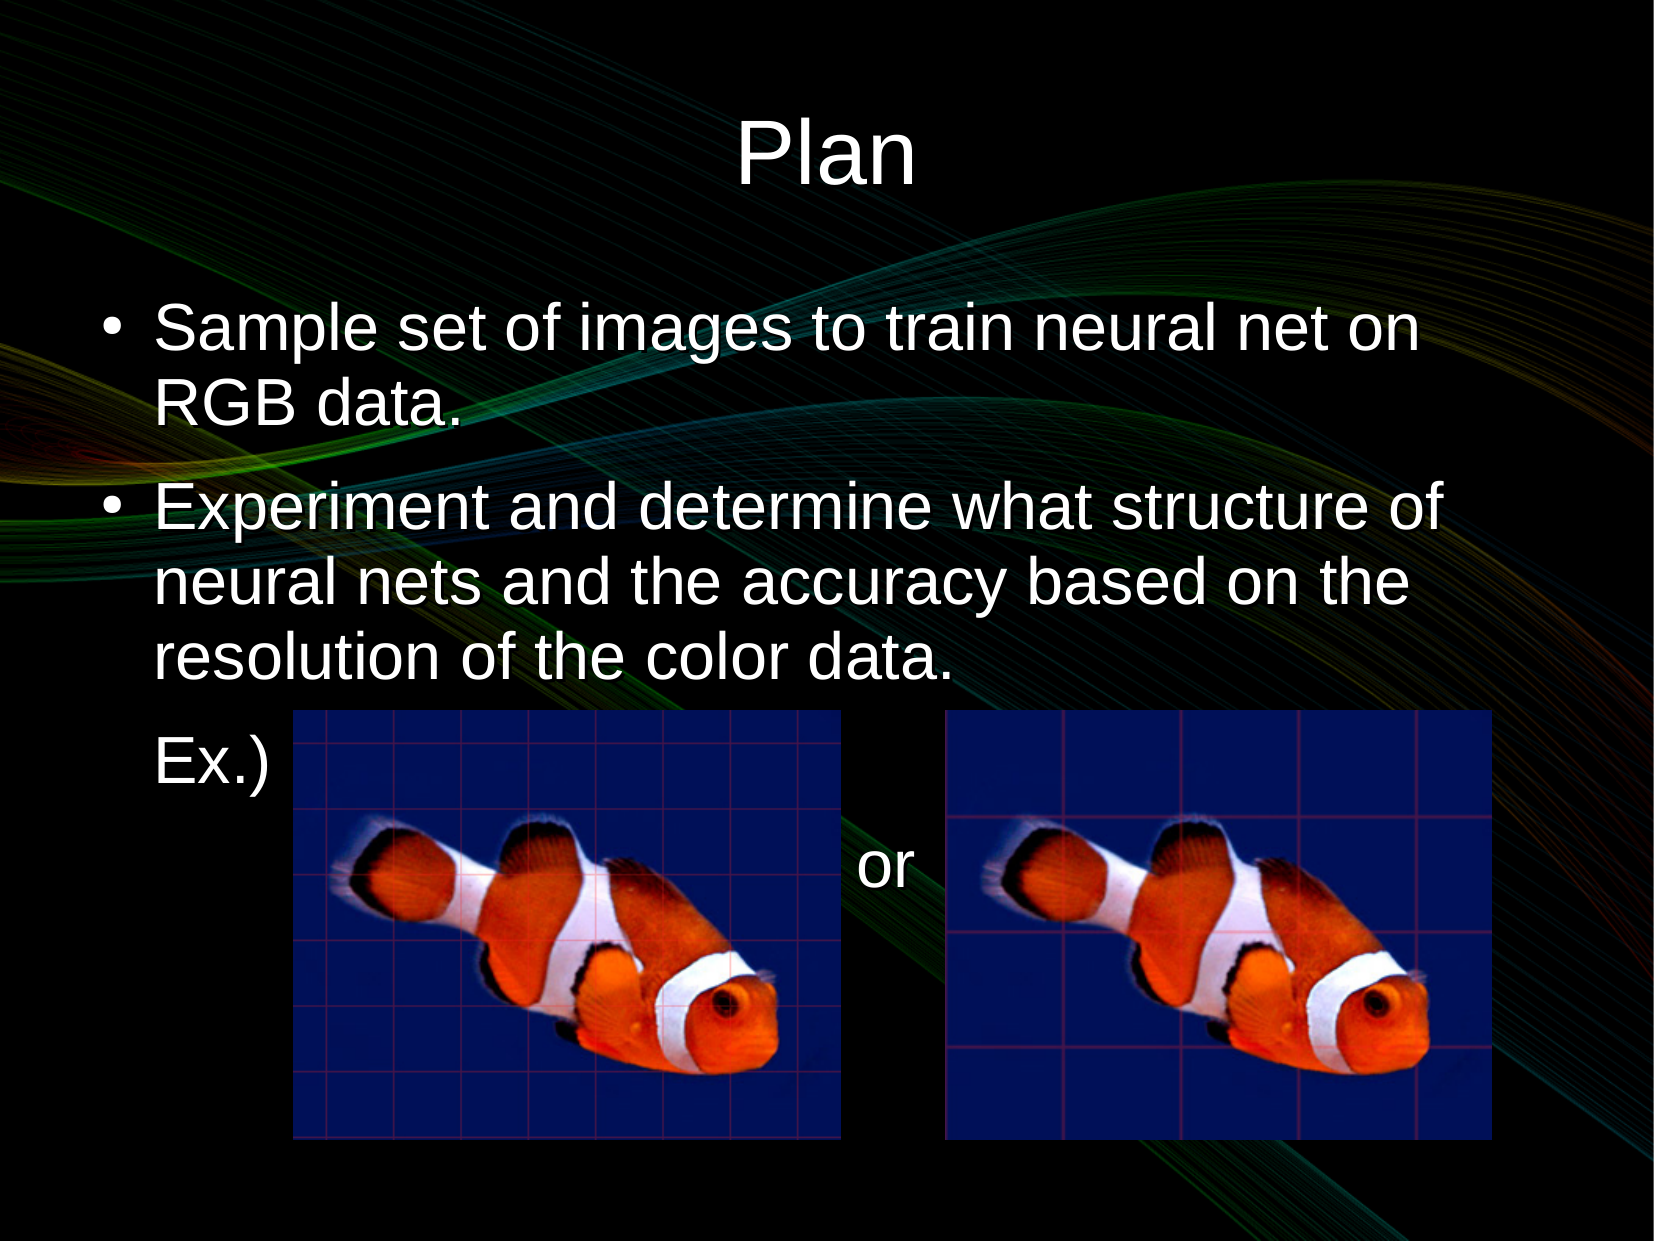

# Plan
Sample set of images to train neural net on RGB data.
Experiment and determine what structure of neural nets and the accuracy based on the resolution of the color data.
Ex.)
 or